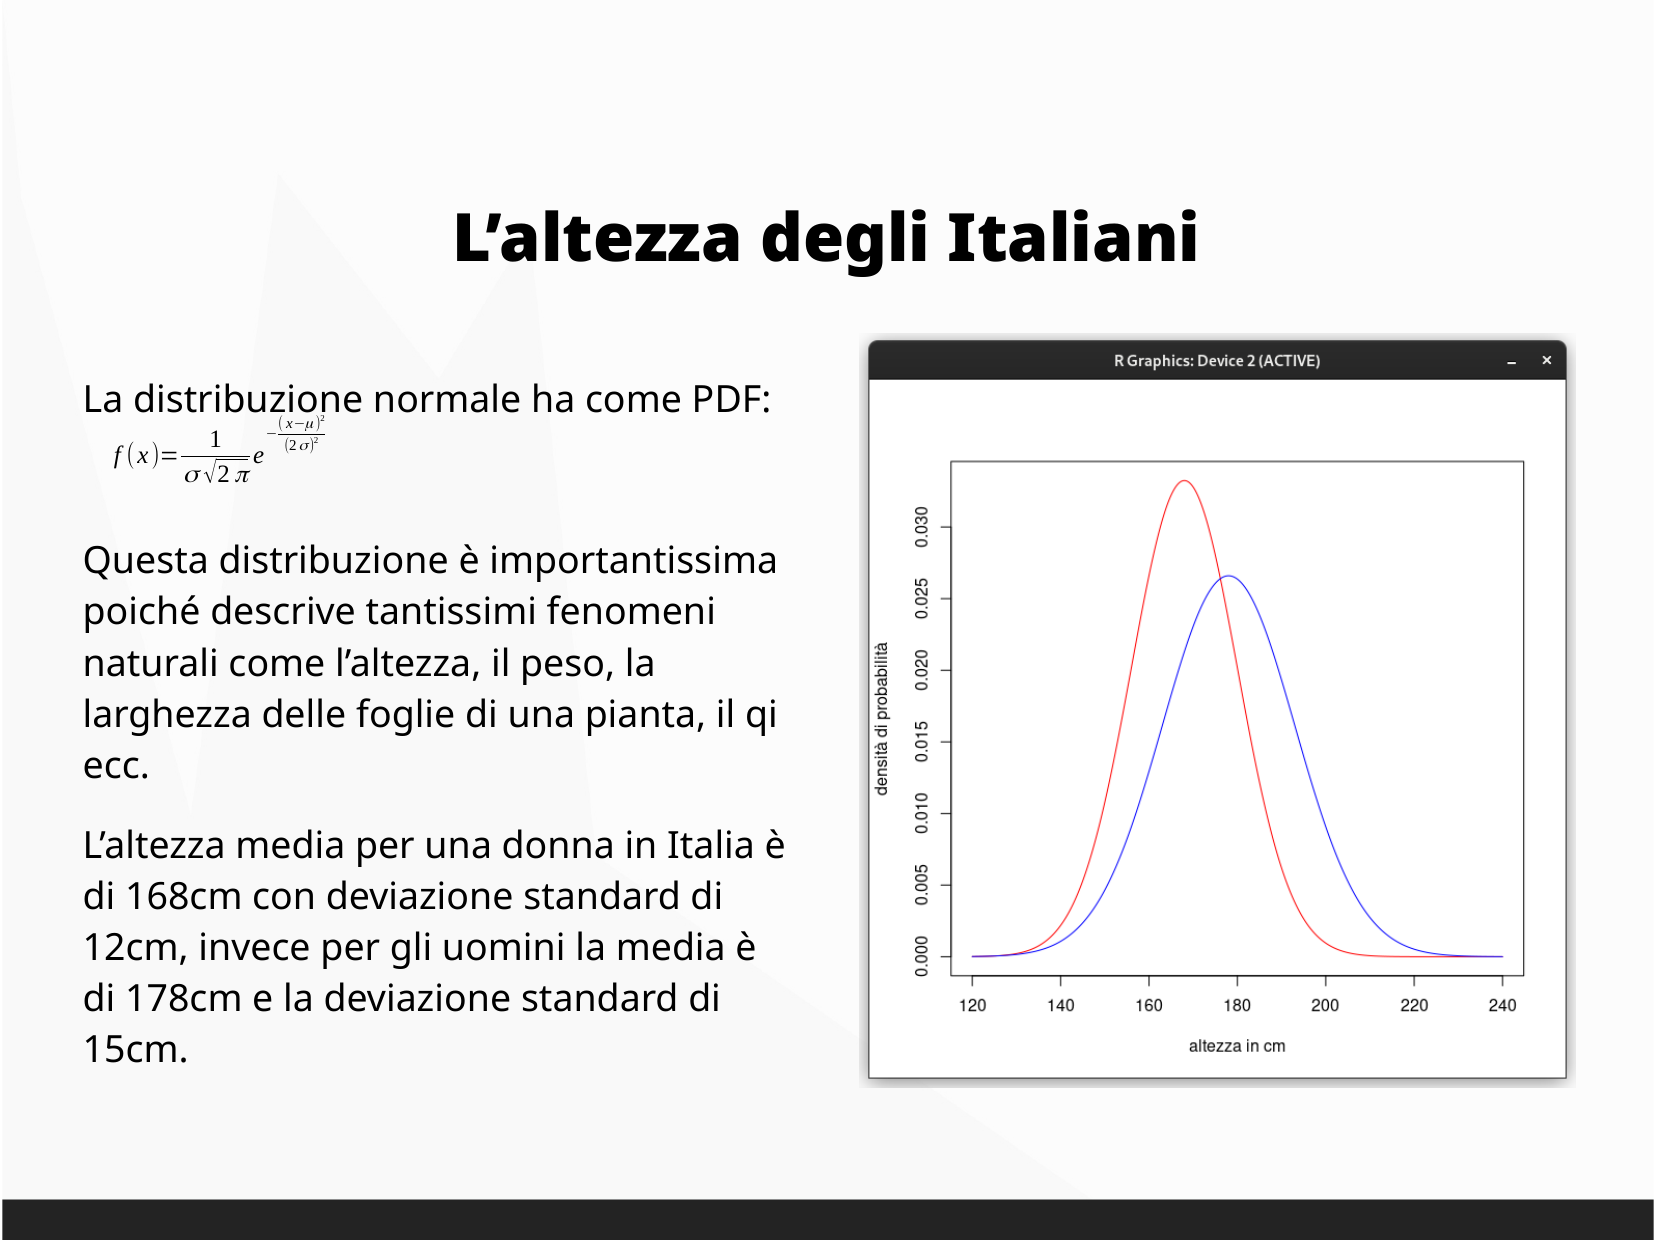

# L’altezza degli Italiani
La distribuzione normale ha come PDF:
Questa distribuzione è importantissima poiché descrive tantissimi fenomeni naturali come l’altezza, il peso, la larghezza delle foglie di una pianta, il qi ecc.
L’altezza media per una donna in Italia è di 168cm con deviazione standard di 12cm, invece per gli uomini la media è di 178cm e la deviazione standard di 15cm.